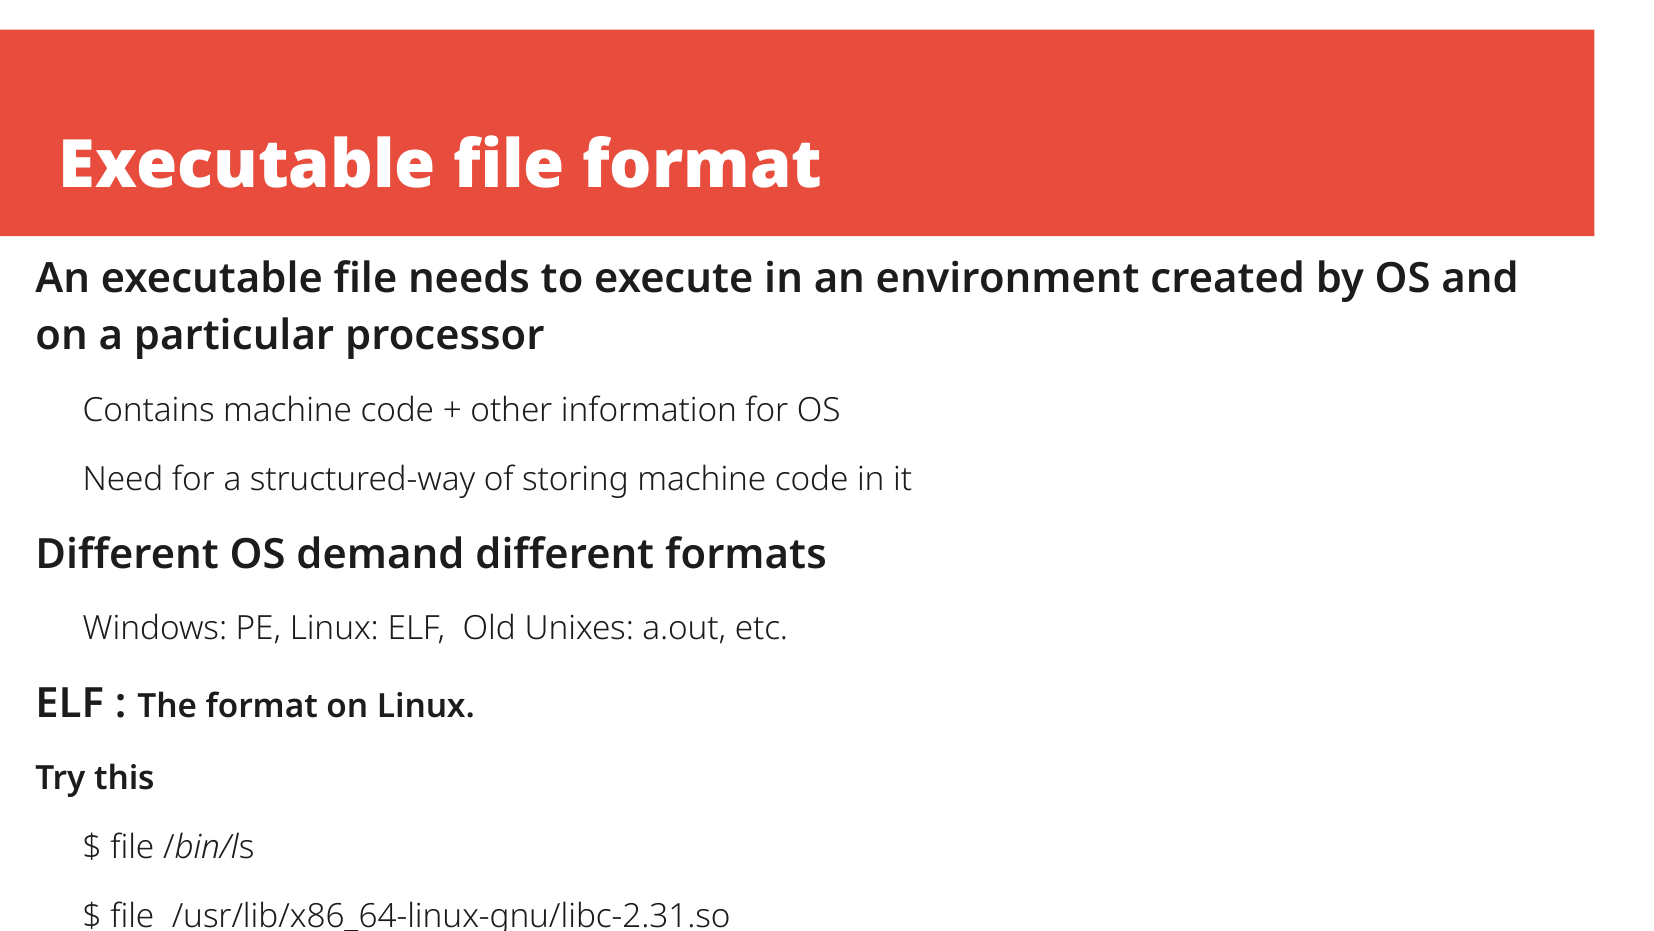

# Executable file format
An executable file needs to execute in an environment created by OS and on a particular processor
Contains machine code + other information for OS
Need for a structured-way of storing machine code in it
Different OS demand different formats
Windows: PE, Linux: ELF, Old Unixes: a.out, etc.
ELF : The format on Linux.
Try this
$ file /bin/ls
$ file /usr/lib/x86_64-linux-gnu/libc-2.31.so
$ file a.out # on any a.out created by you